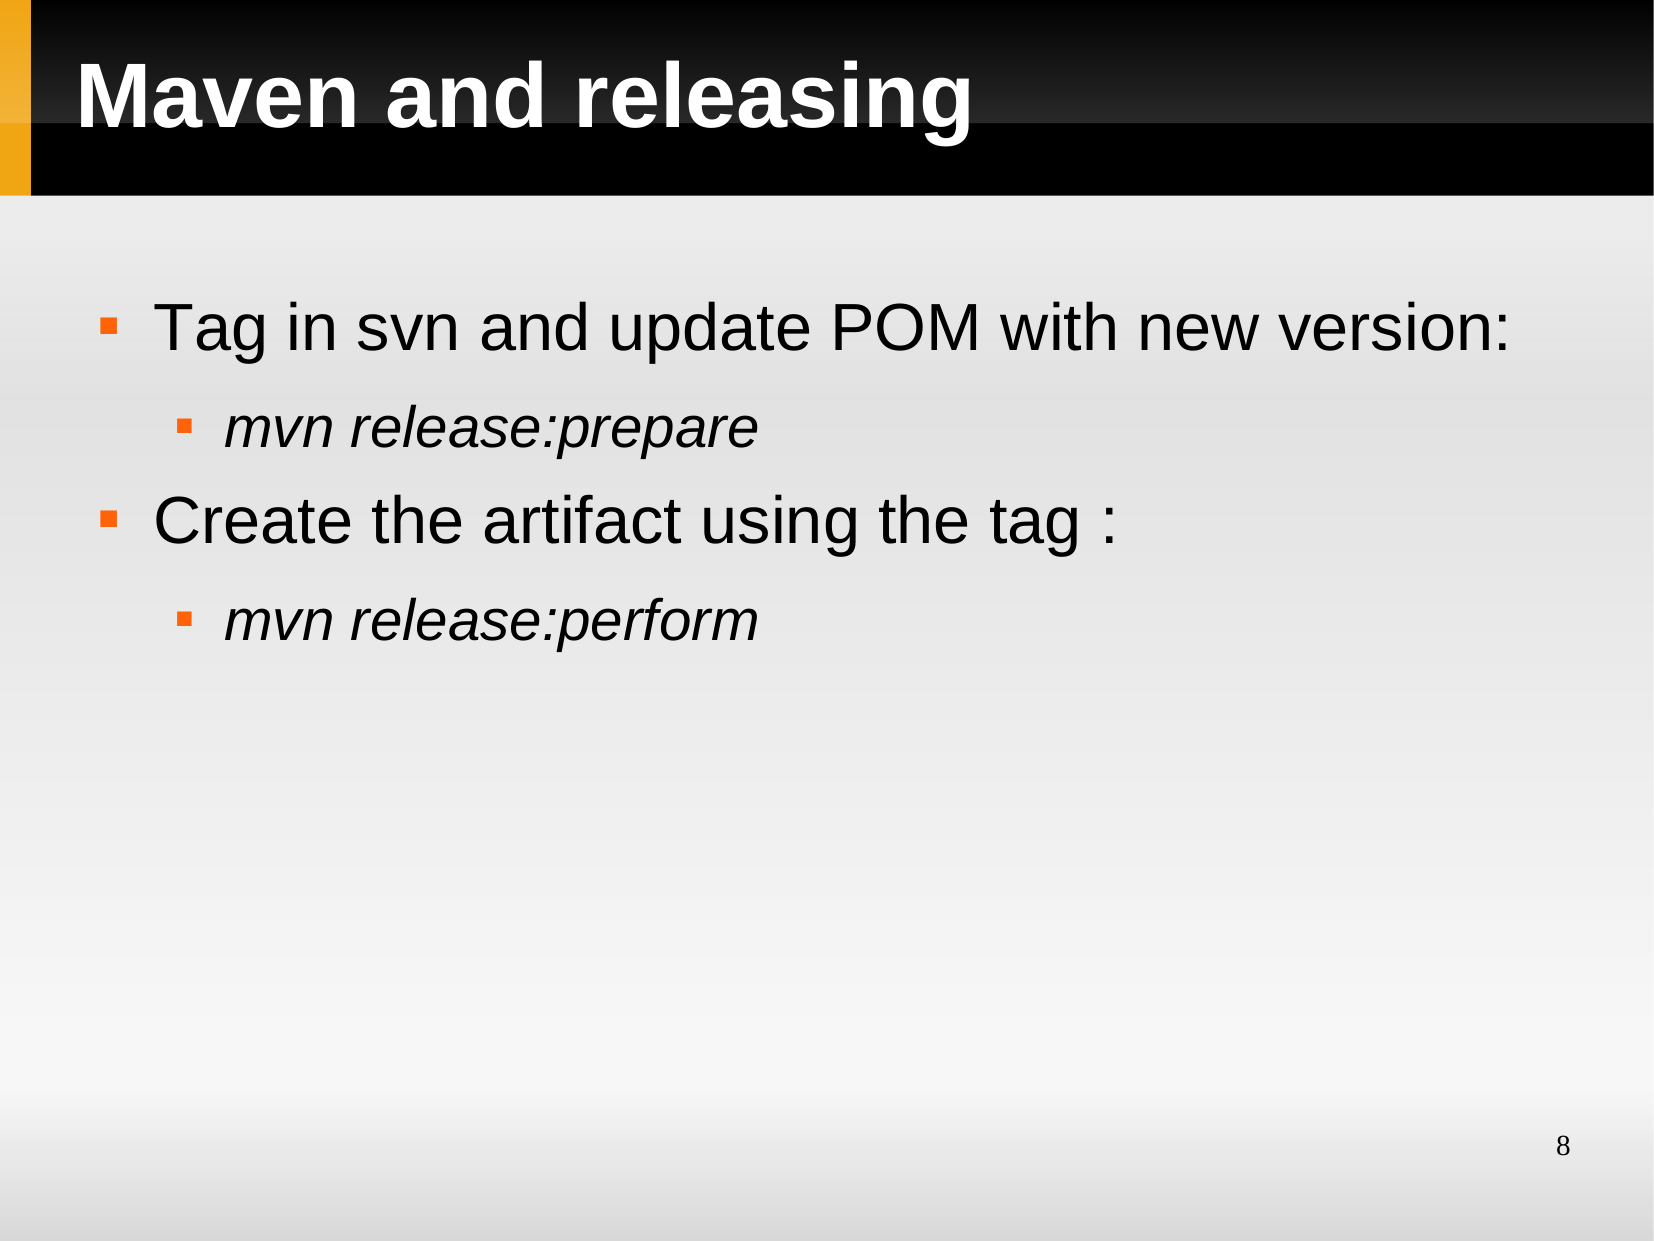

# Maven and releasing
Tag in svn and update POM with new version:
mvn release:prepare
Create the artifact using the tag :
mvn release:perform
8